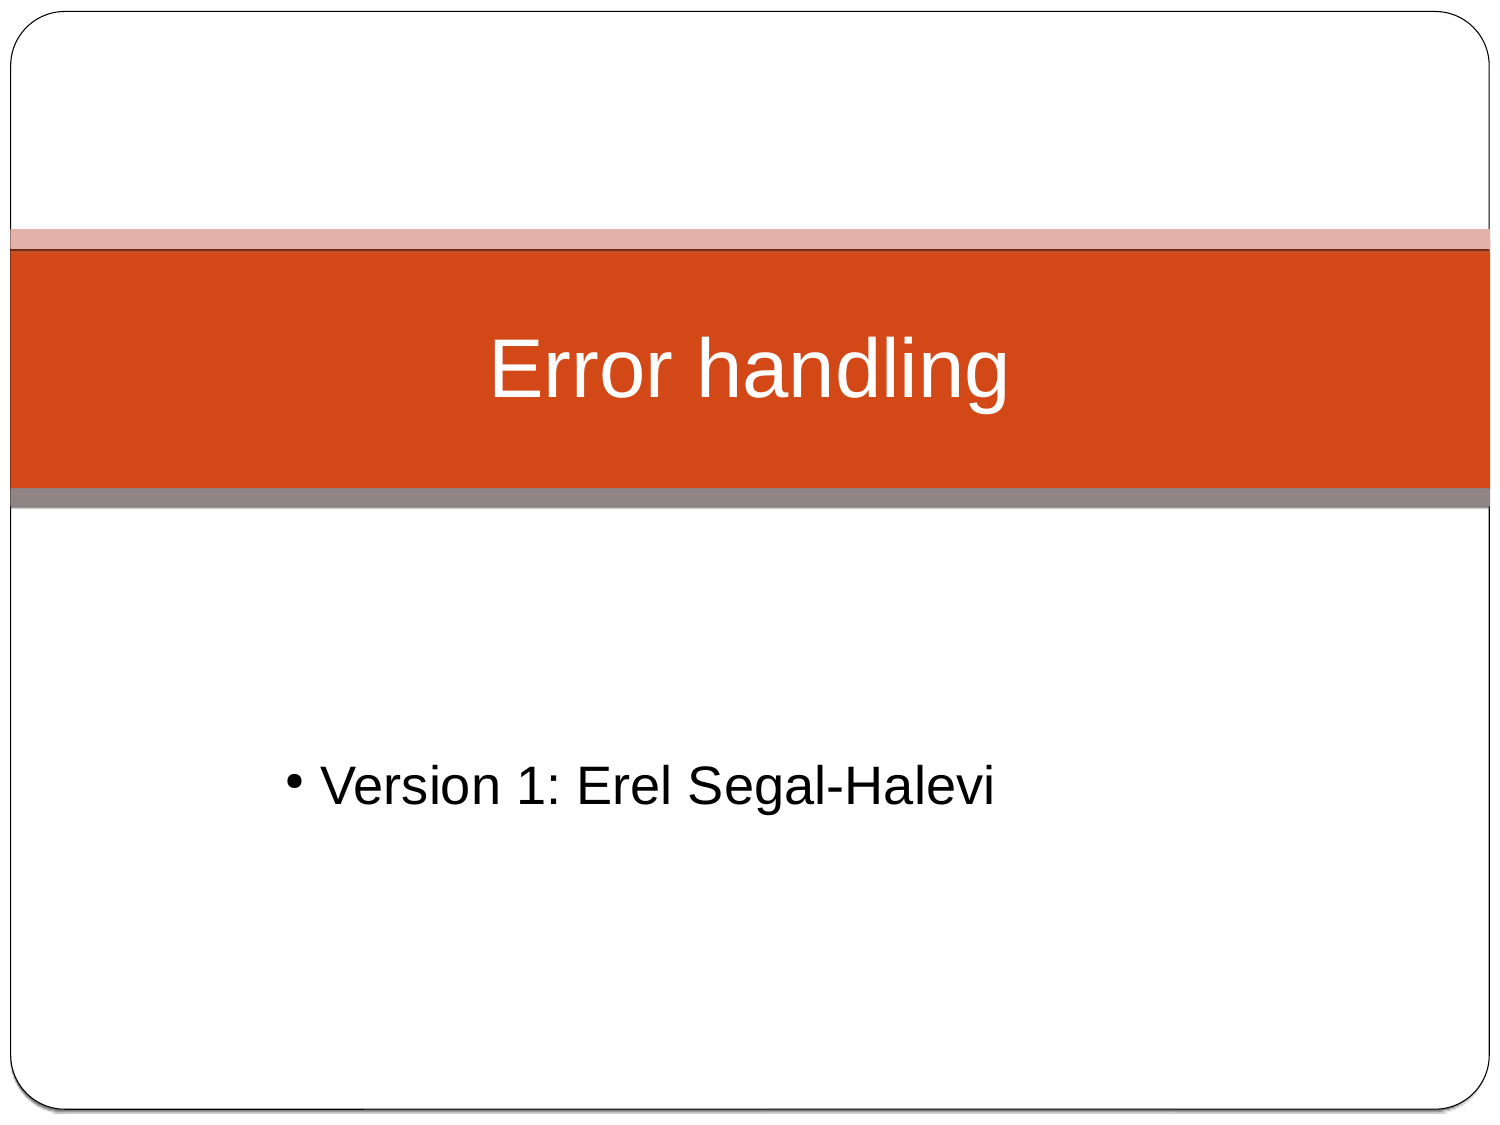

# Error handling
Version 1: Erel Segal-Halevi